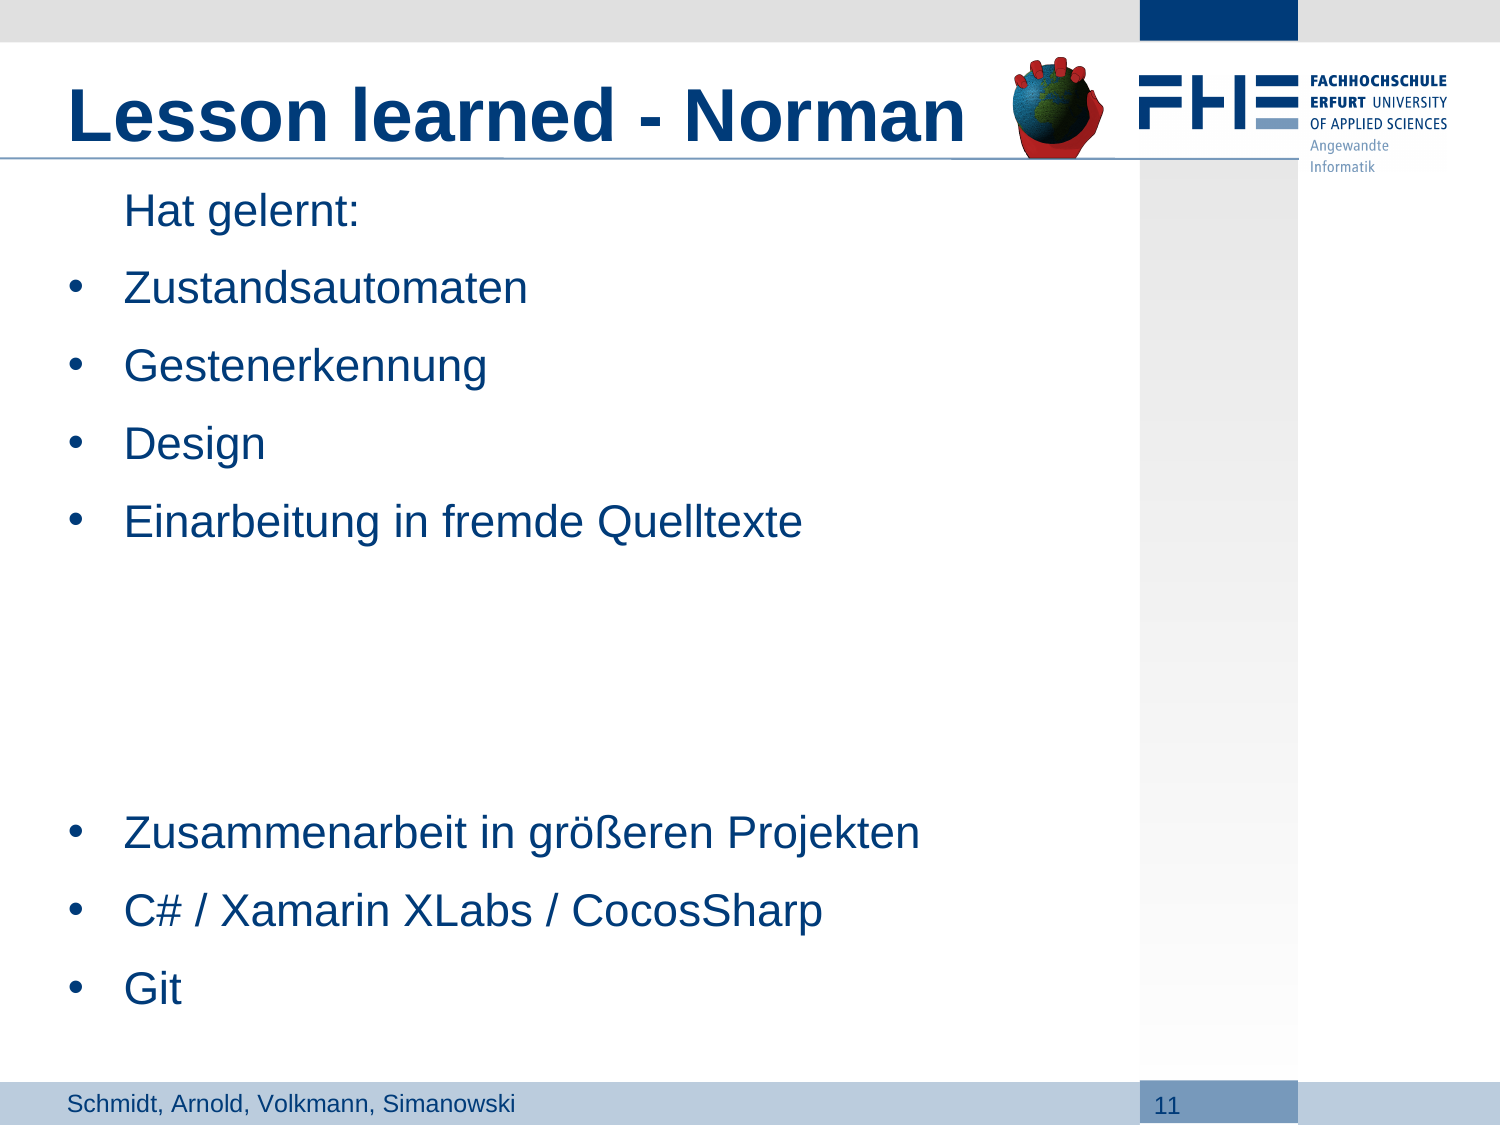

# Lesson learned - Norman
Hat gelernt:
Zustandsautomaten
Gestenerkennung
Design
Einarbeitung in fremde Quelltexte
Zusammenarbeit in größeren Projekten
C# / Xamarin XLabs / CocosSharp
Git